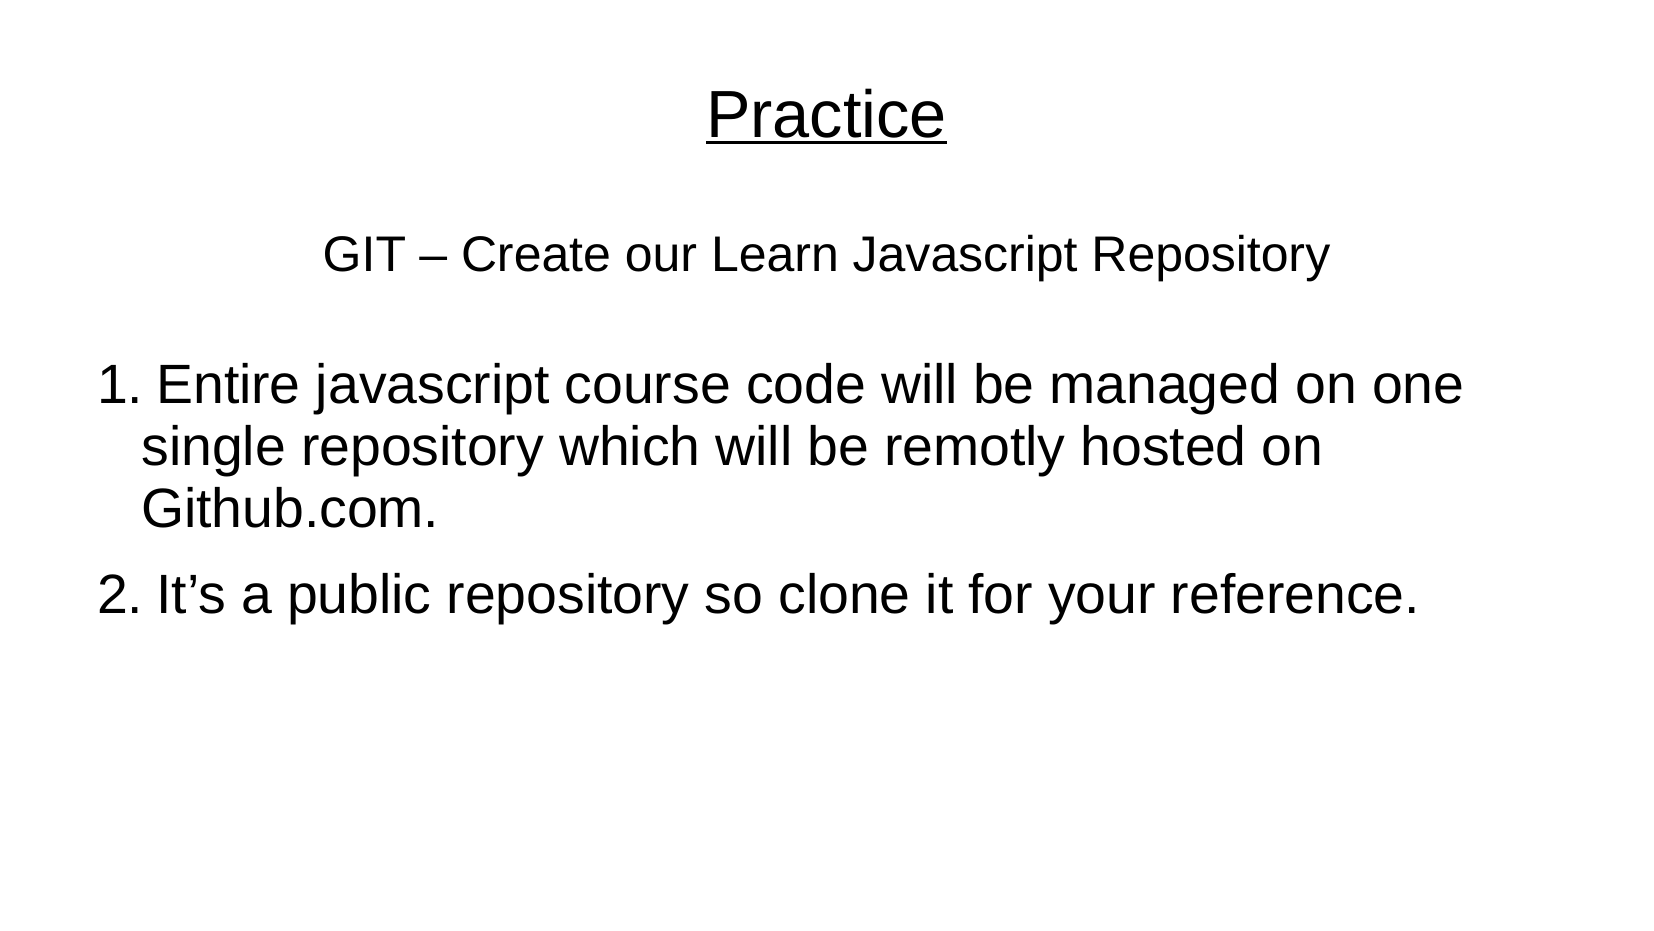

# Practice GIT – Create our Learn Javascript Repository
 Entire javascript course code will be managed on one single repository which will be remotly hosted on Github.com.
 It’s a public repository so clone it for your reference.